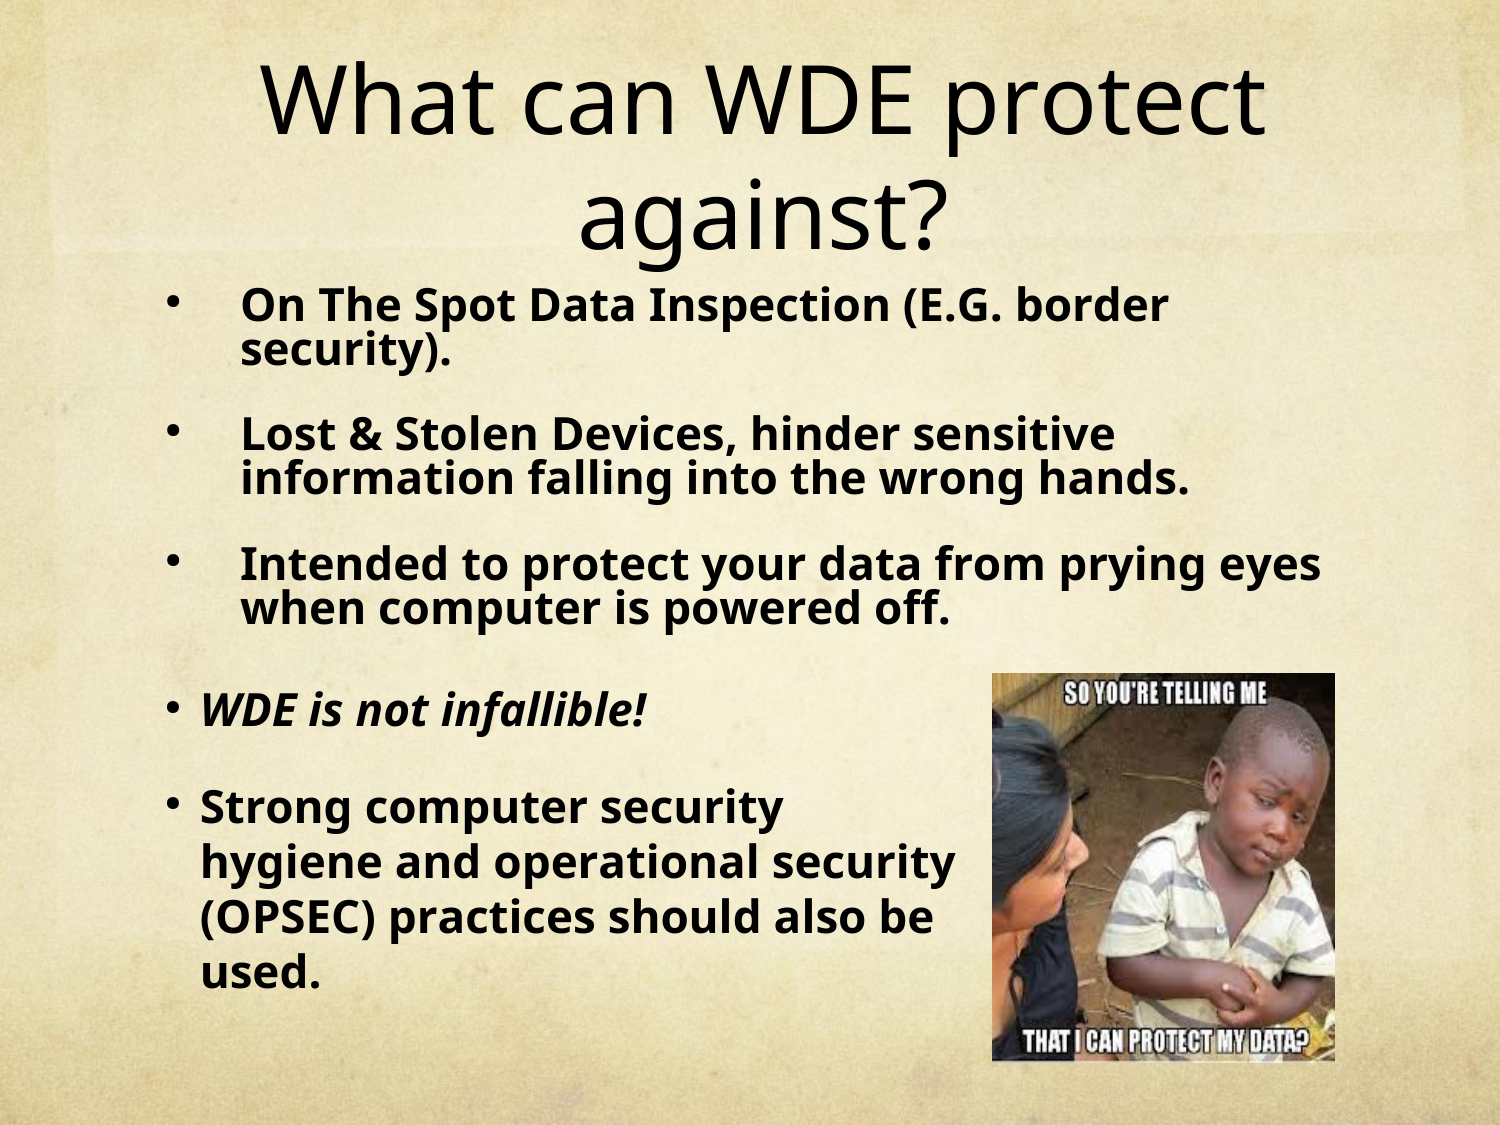

What can WDE protect against?
On The Spot Data Inspection (E.G. border security).
Lost & Stolen Devices, hinder sensitive information falling into the wrong hands.
Intended to protect your data from prying eyes when computer is powered off.
WDE is not infallible!
Strong computer security hygiene and operational security (OPSEC) practices should also be used.